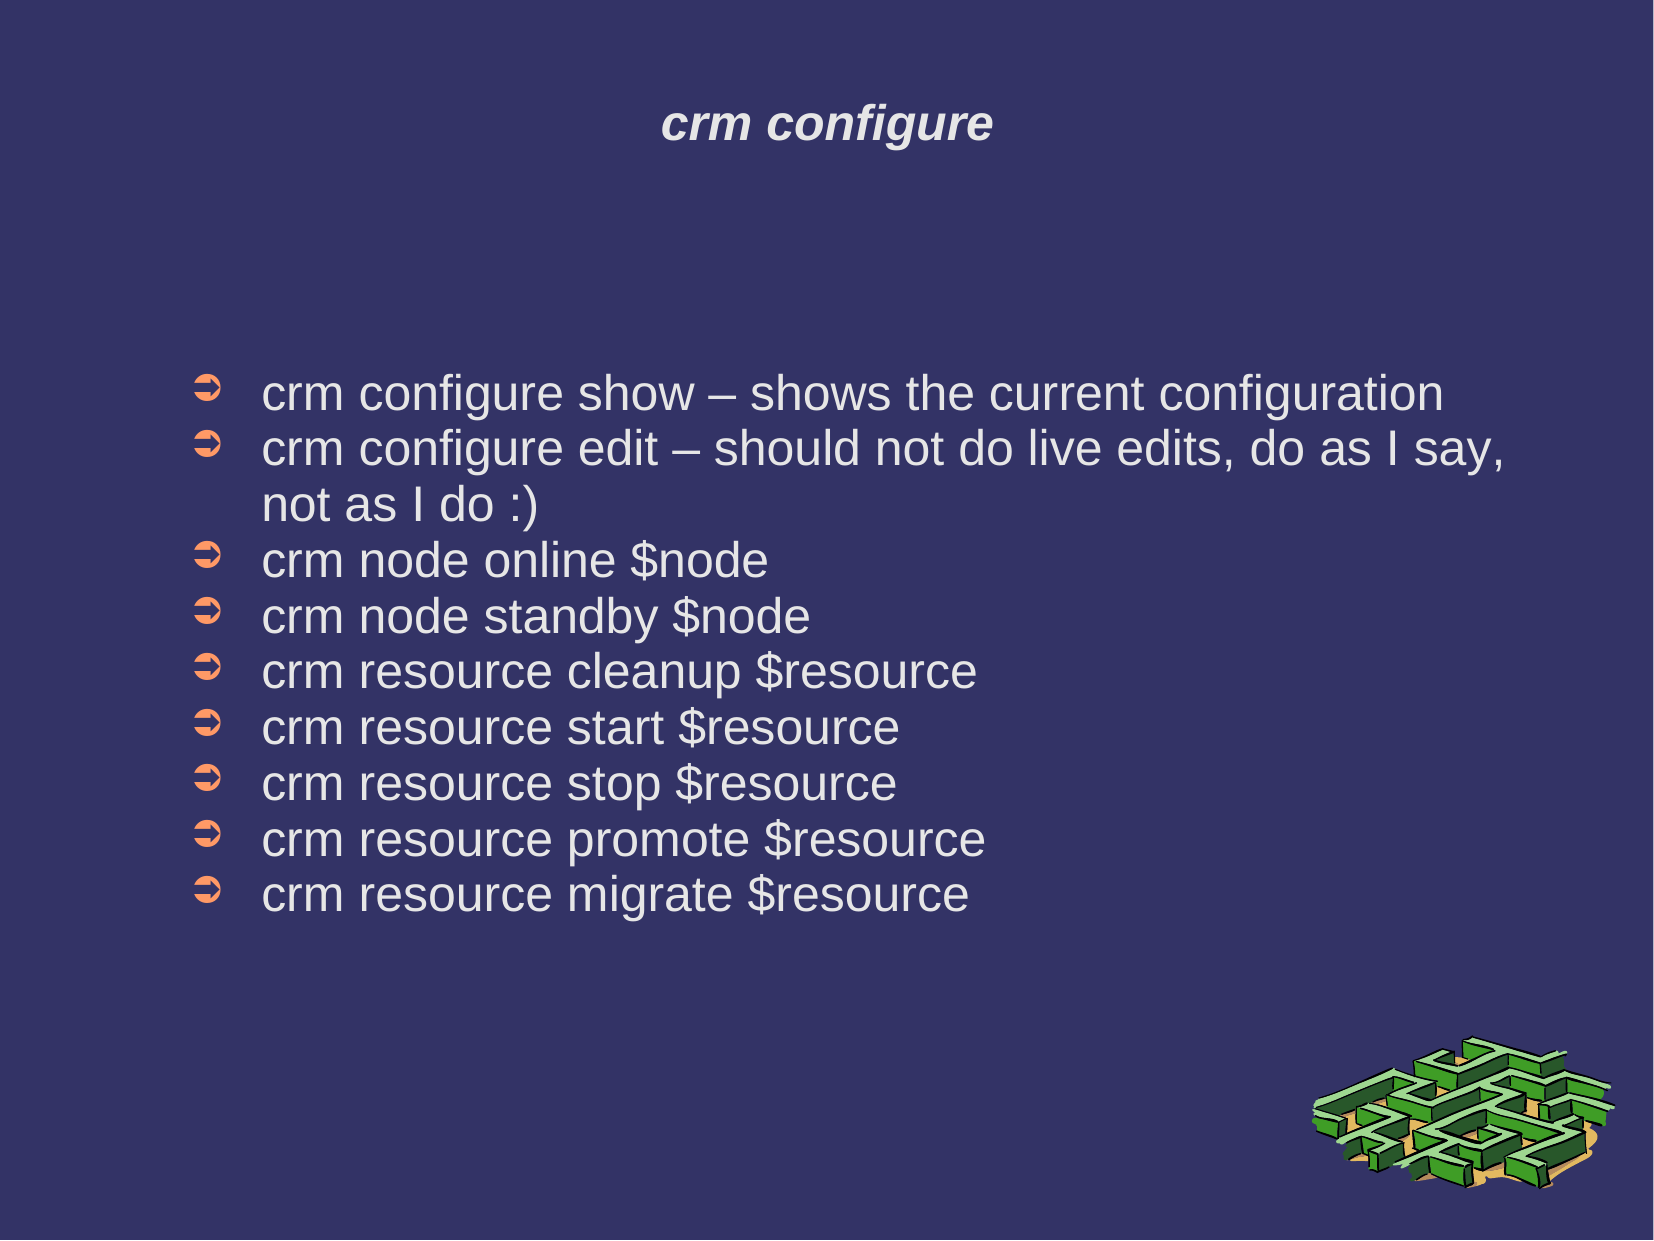

# crm configure
crm configure show – shows the current configuration
crm configure edit – should not do live edits, do as I say, not as I do :)
crm node online $node
crm node standby $node
crm resource cleanup $resource
crm resource start $resource
crm resource stop $resource
crm resource promote $resource
crm resource migrate $resource